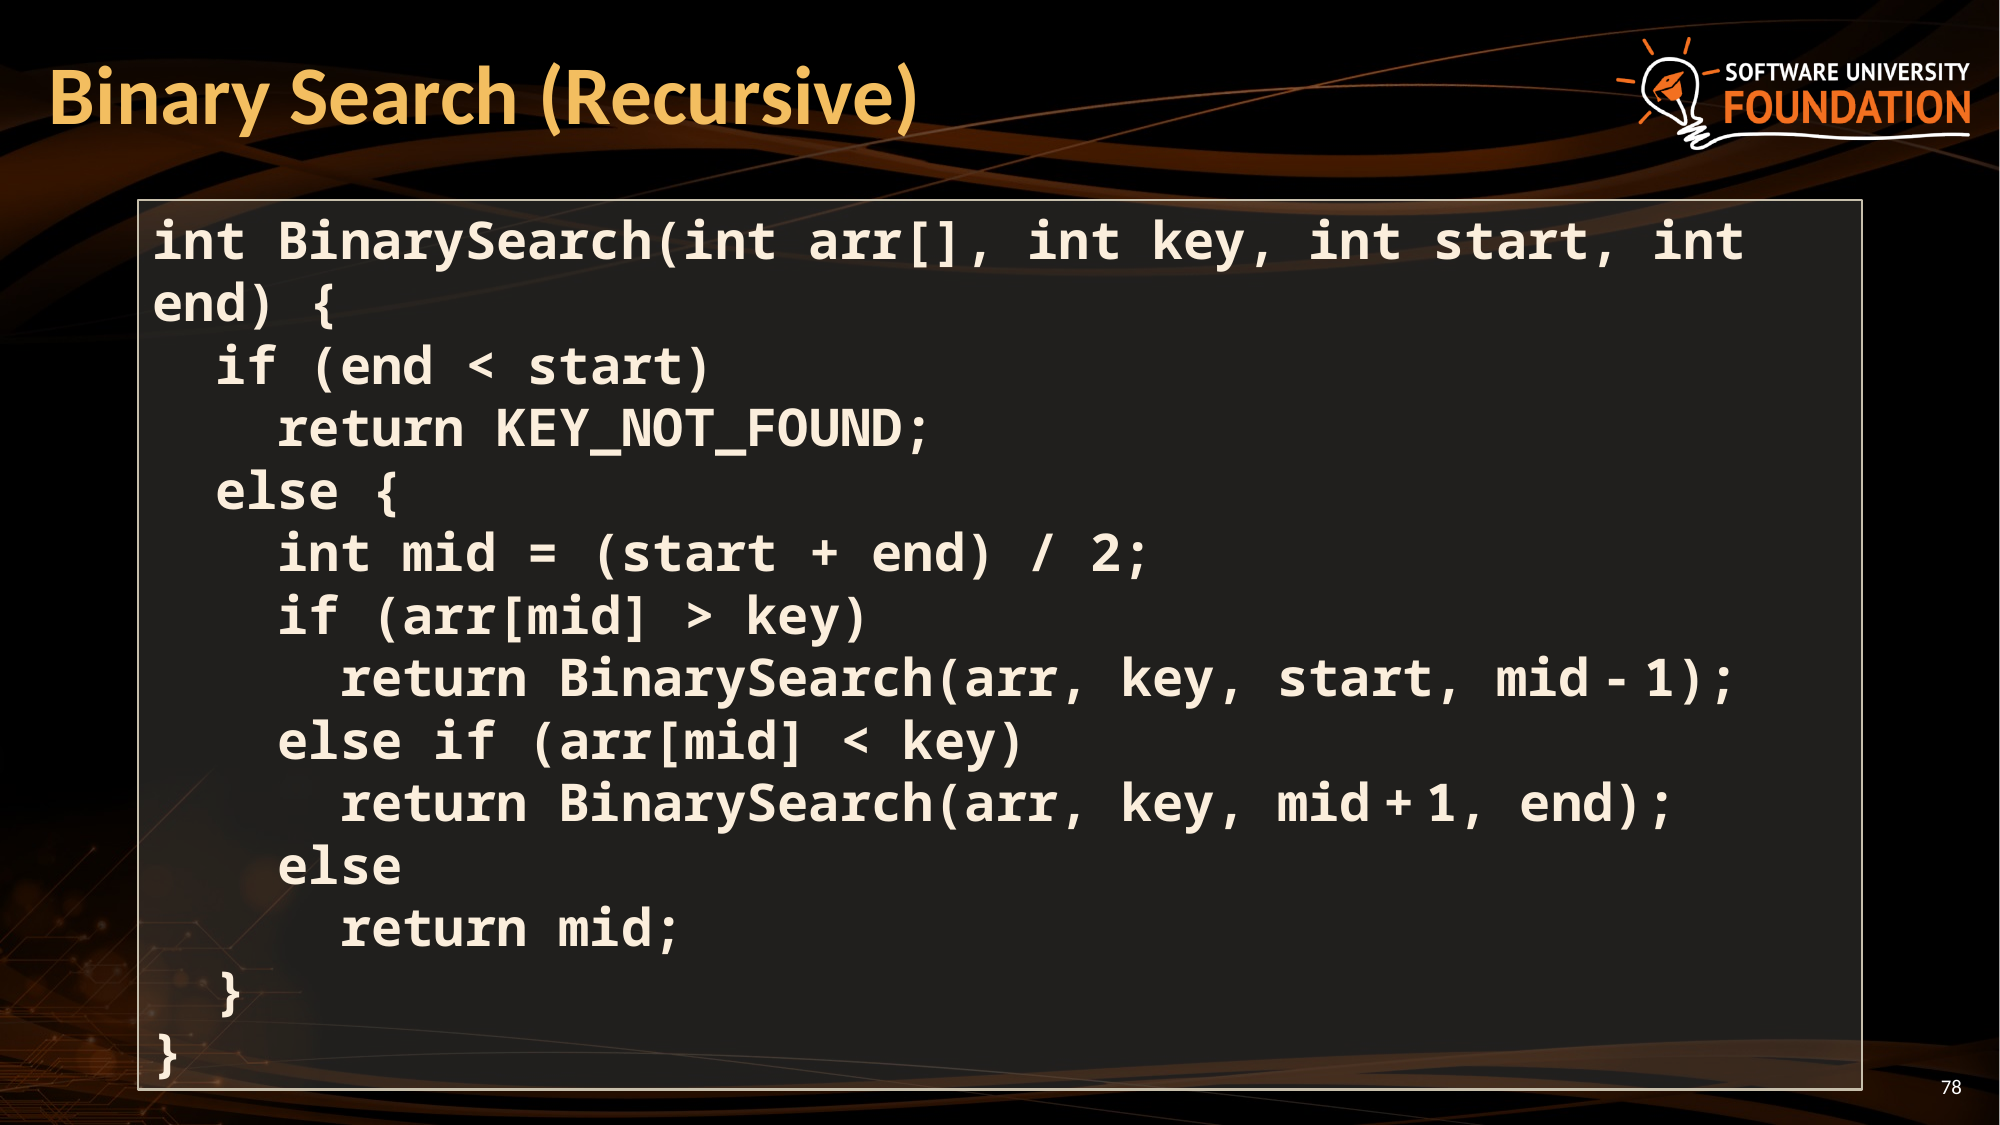

# Binary Search (Recursive)
int BinarySearch(int arr[], int key, int start, int end) {
 if (end < start)
 return KEY_NOT_FOUND;
 else {
 int mid = (start + end) / 2;
 if (arr[mid] > key)
 return BinarySearch(arr, key, start, mid - 1);
 else if (arr[mid] < key)
 return BinarySearch(arr, key, mid + 1, end);
 else
 return mid;
 }
}